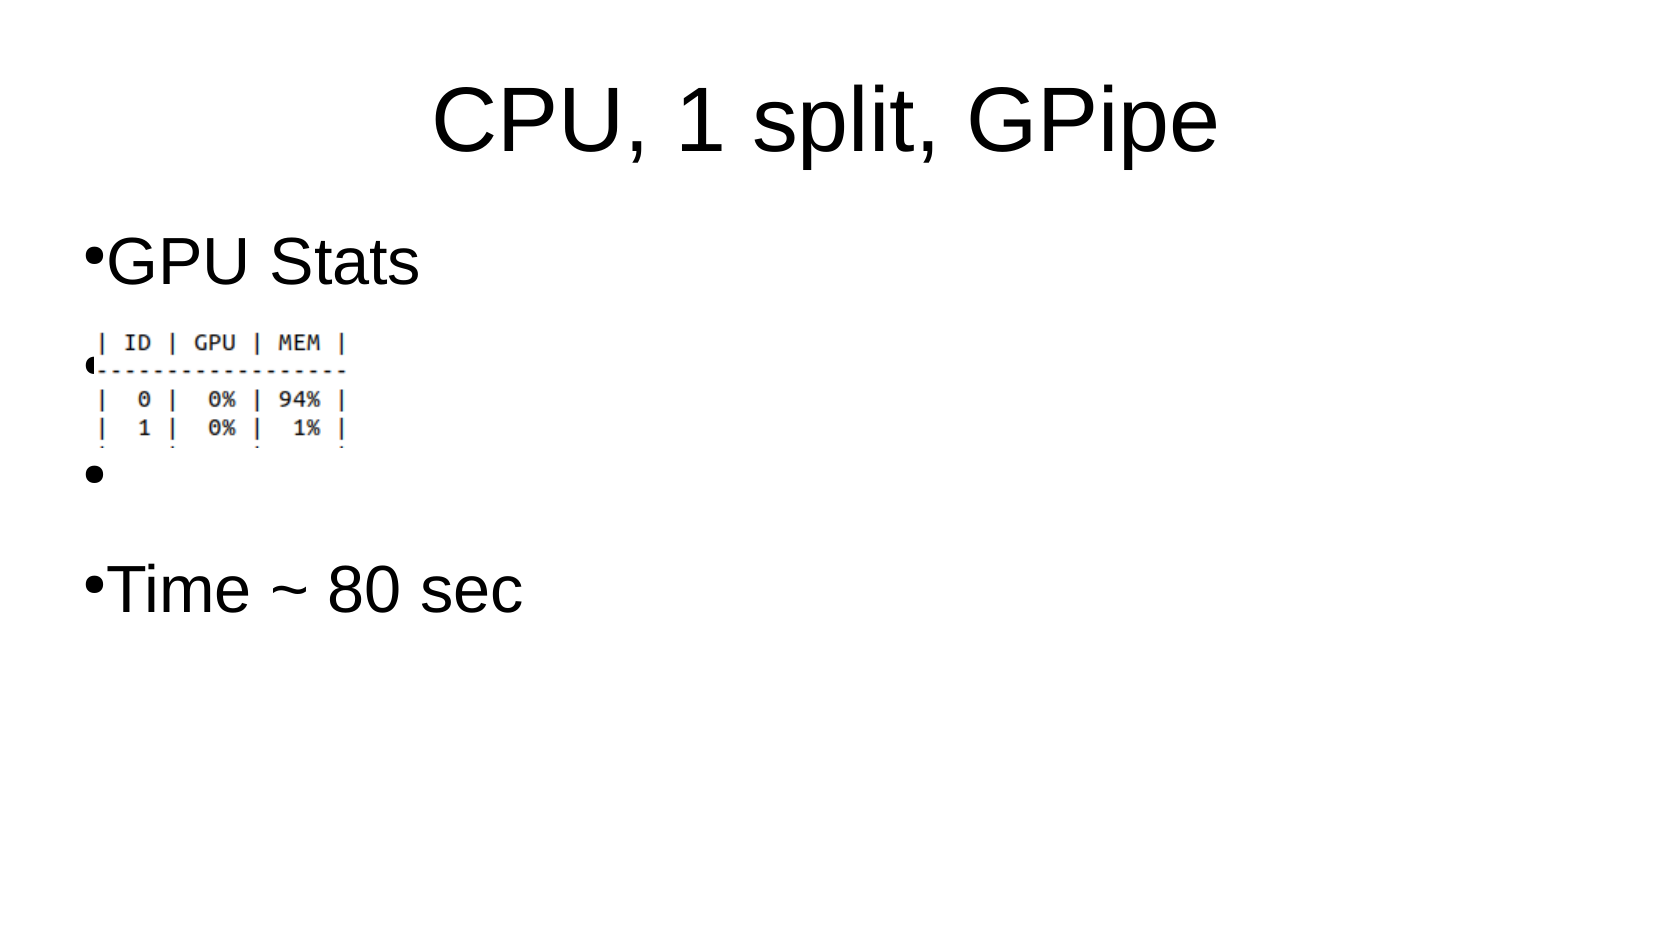

# CPU, 1 split, GPipe
GPU Stats
Time ~ 80 sec